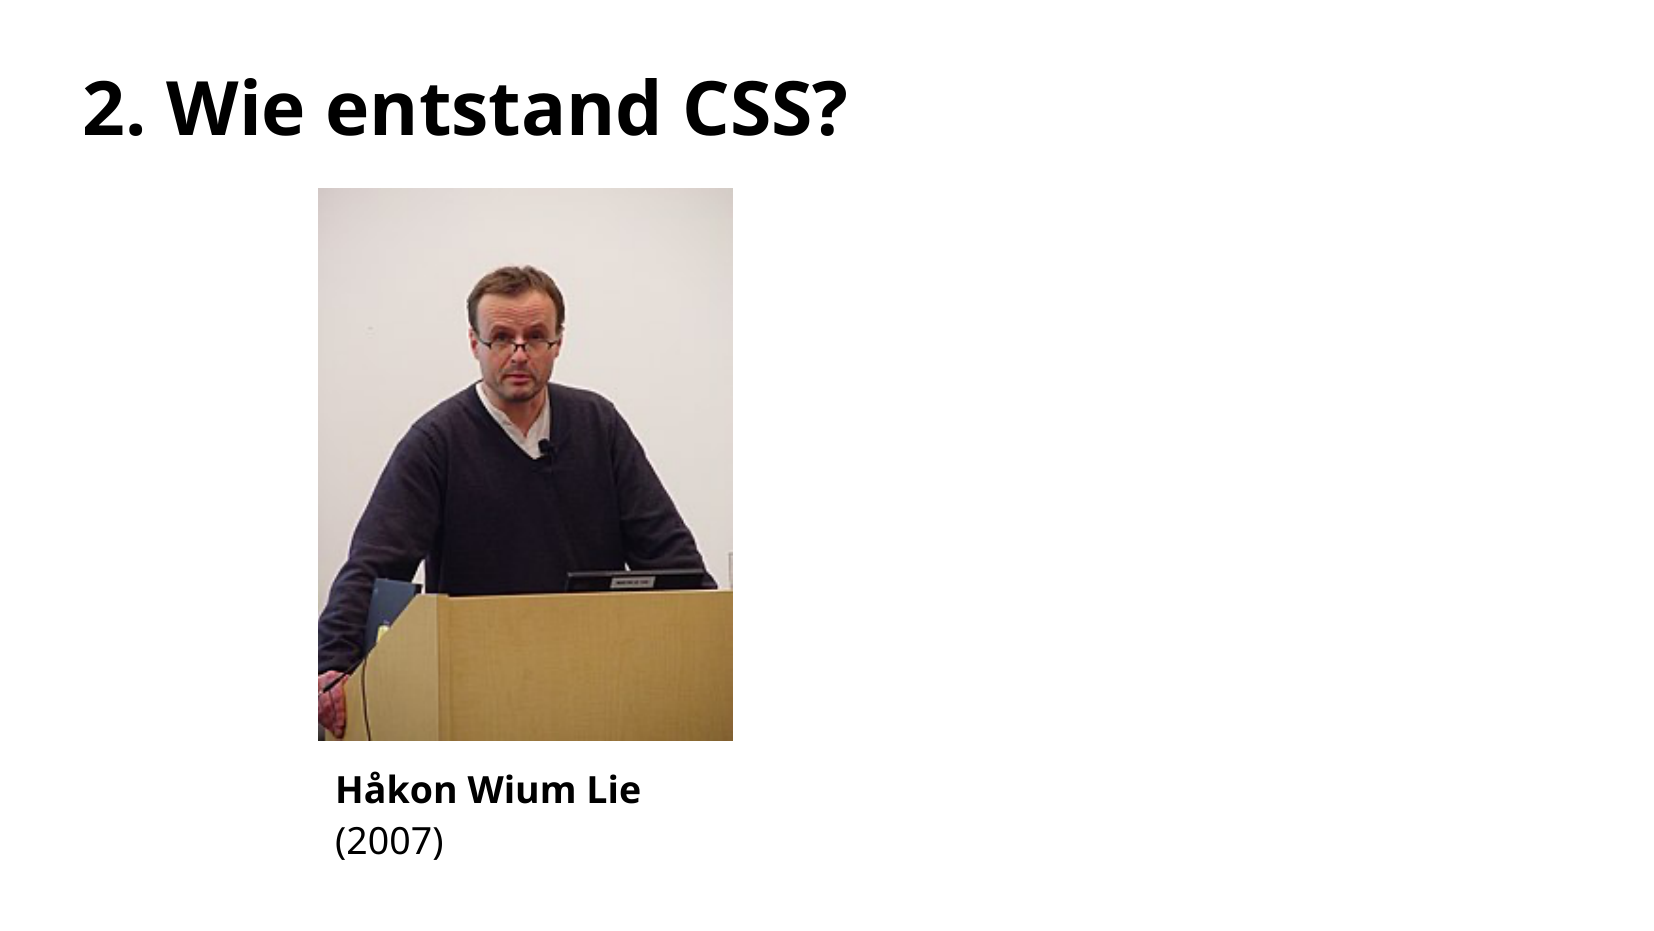

# 2. Wie entstand CSS?
Håkon Wium Lie (2007)